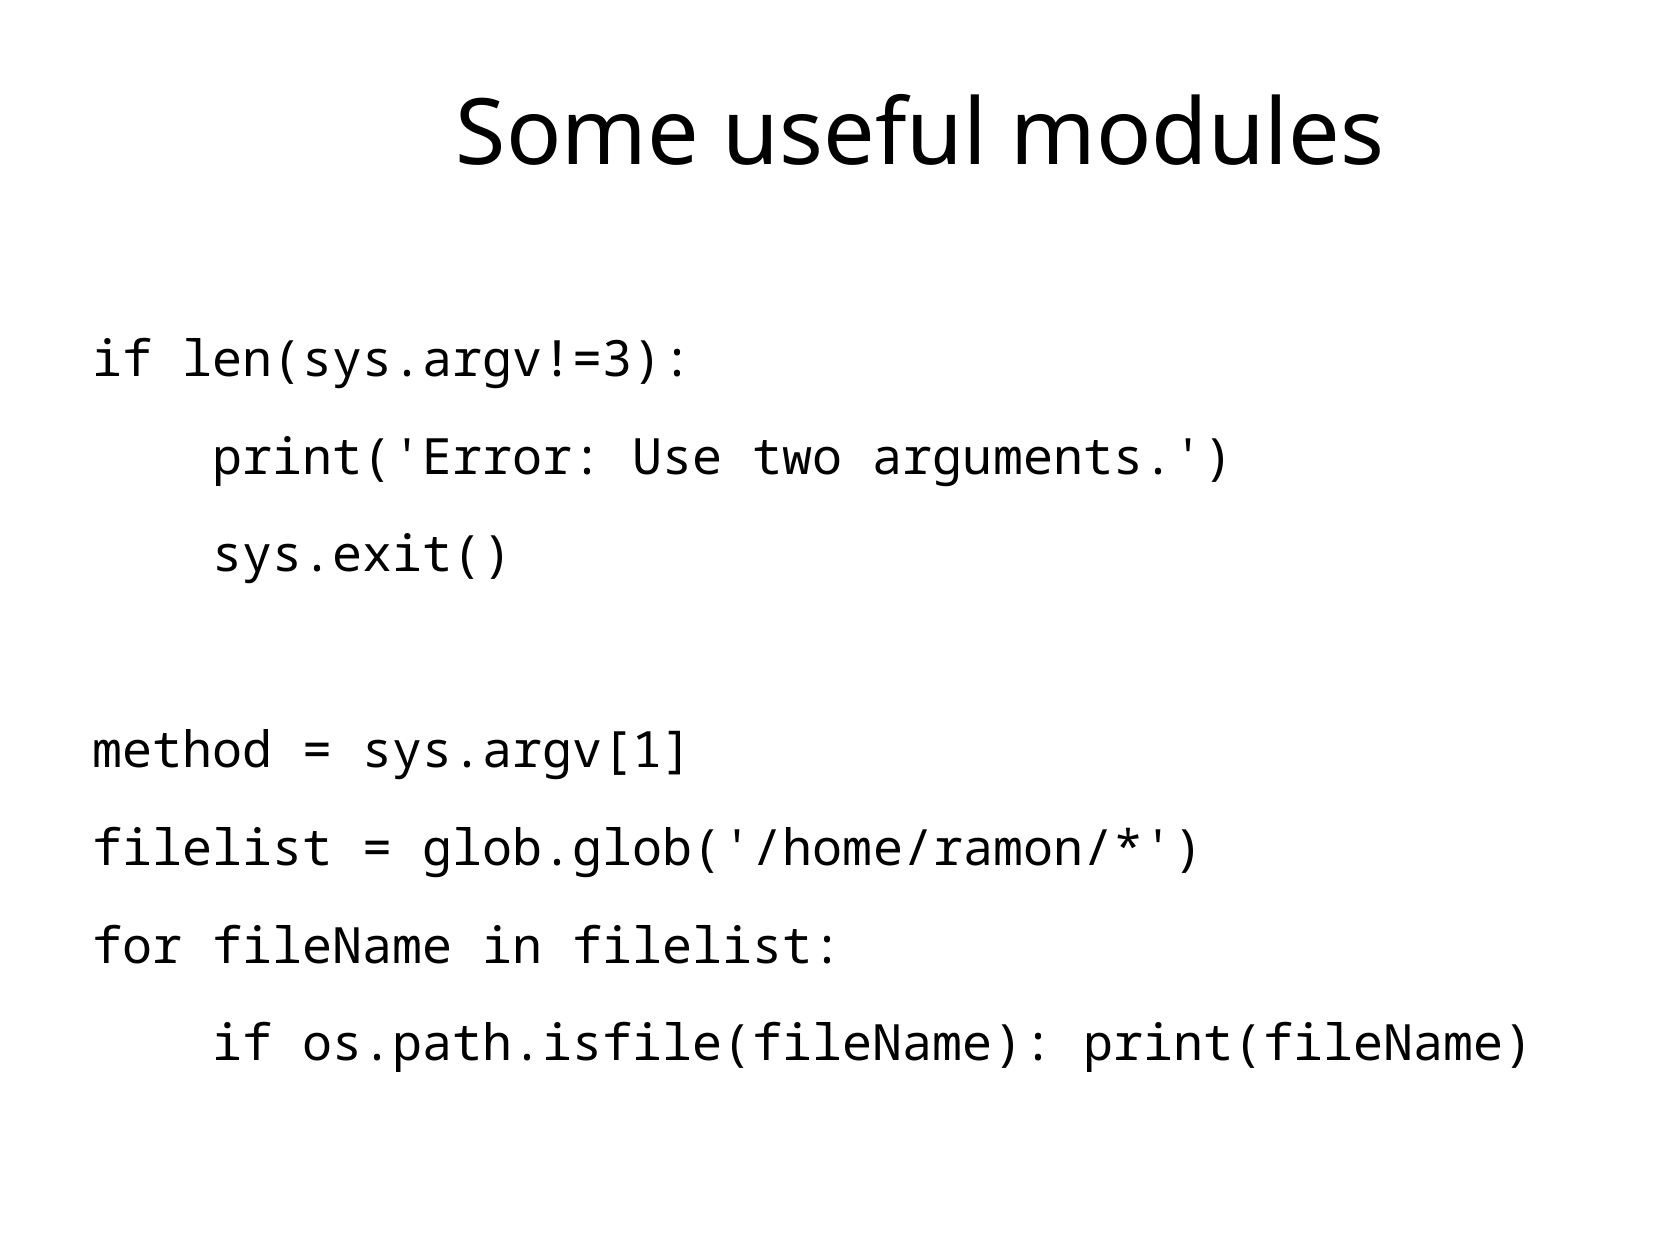

# Some useful modules
if len(sys.argv!=3):
 print('Error: Use two arguments.')
 sys.exit()
method = sys.argv[1]
filelist = glob.glob('/home/ramon/*')
for fileName in filelist:
 if os.path.isfile(fileName): print(fileName)